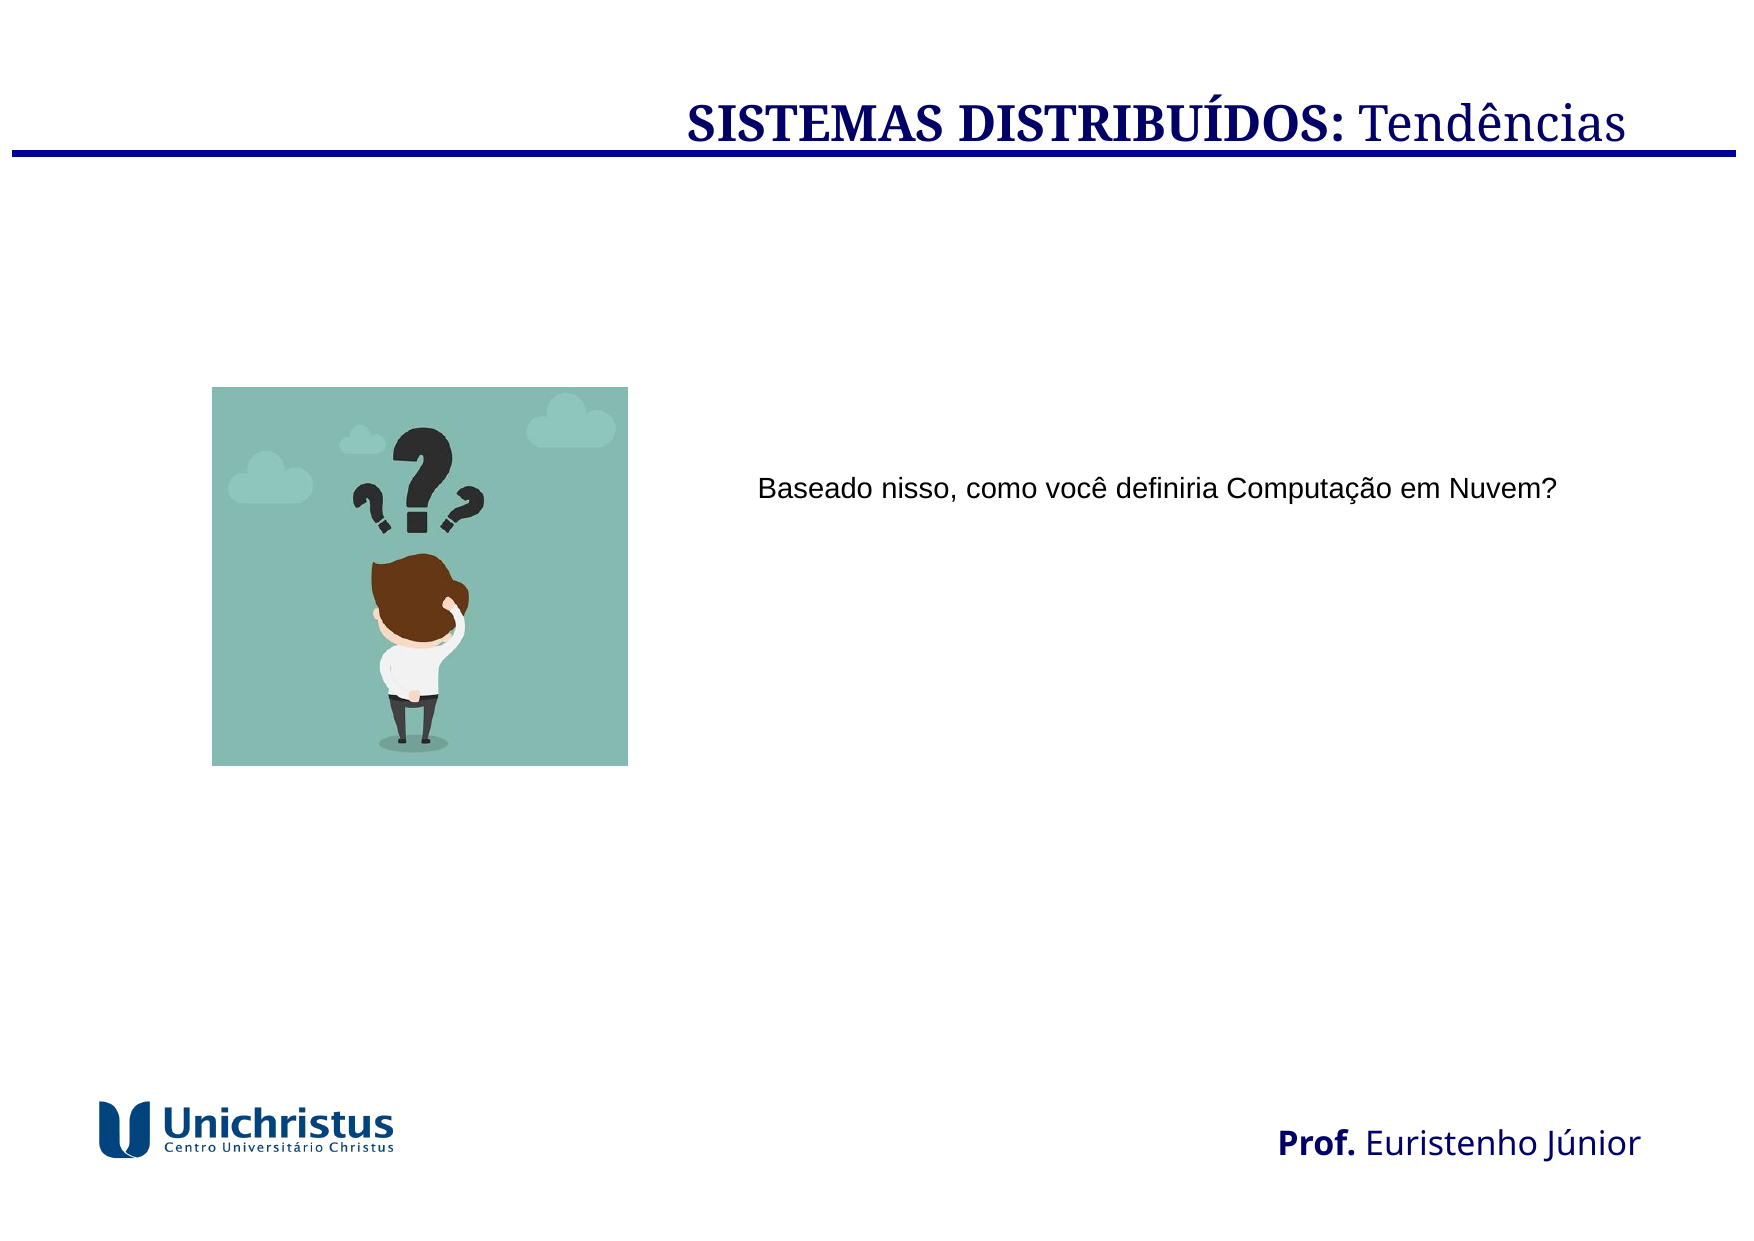

SISTEMAS DISTRIBUÍDOS: Tendências
Baseado nisso, como você definiria Computação em Nuvem?
Prof. Euristenho Júnior